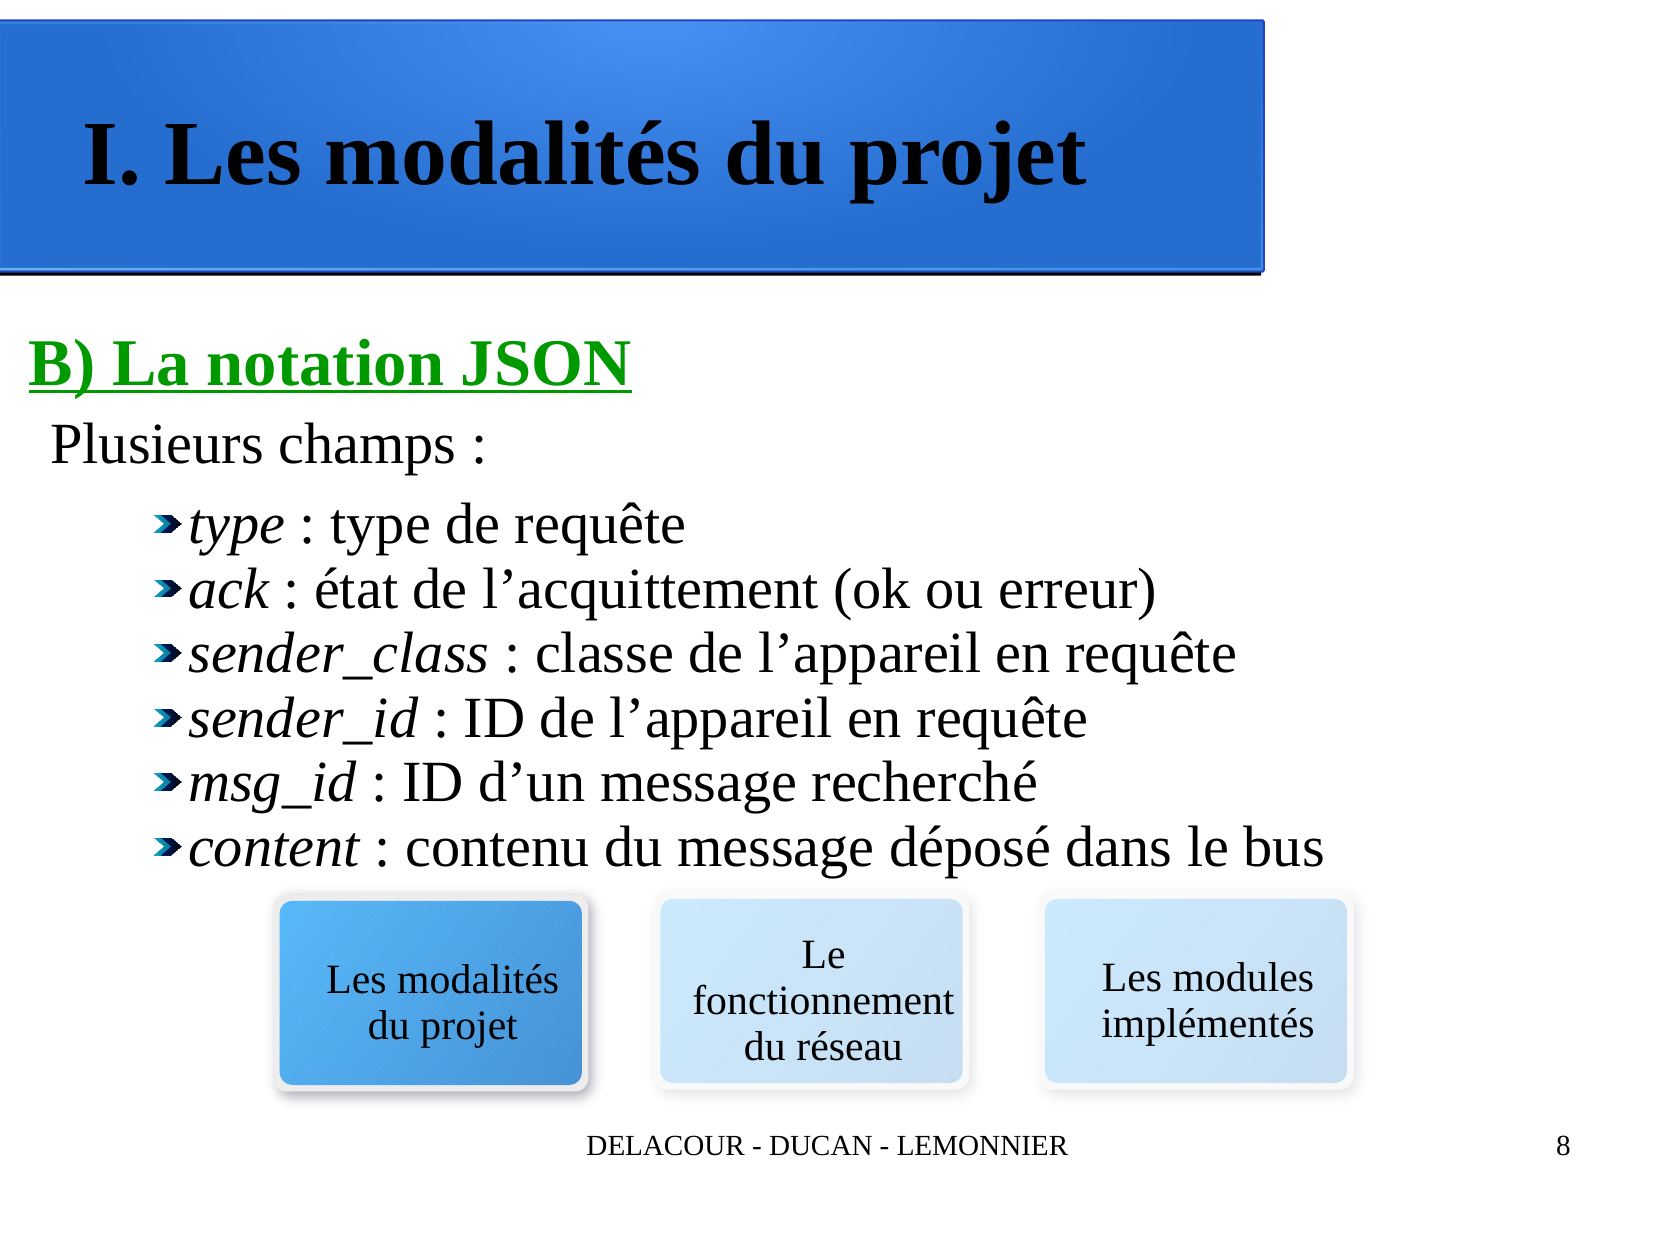

# I. Les modalités du projet
B) La notation JSON
Plusieurs champs :
type : type de requête
ack : état de l’acquittement (ok ou erreur)
sender_class : classe de l’appareil en requête
sender_id : ID de l’appareil en requête
msg_id : ID d’un message recherché
content : contenu du message déposé dans le bus
Le
fonctionnement
du réseau
Les modules
implémentés
Les modalités
du projet
DELACOUR - DUCAN - LEMONNIER
8